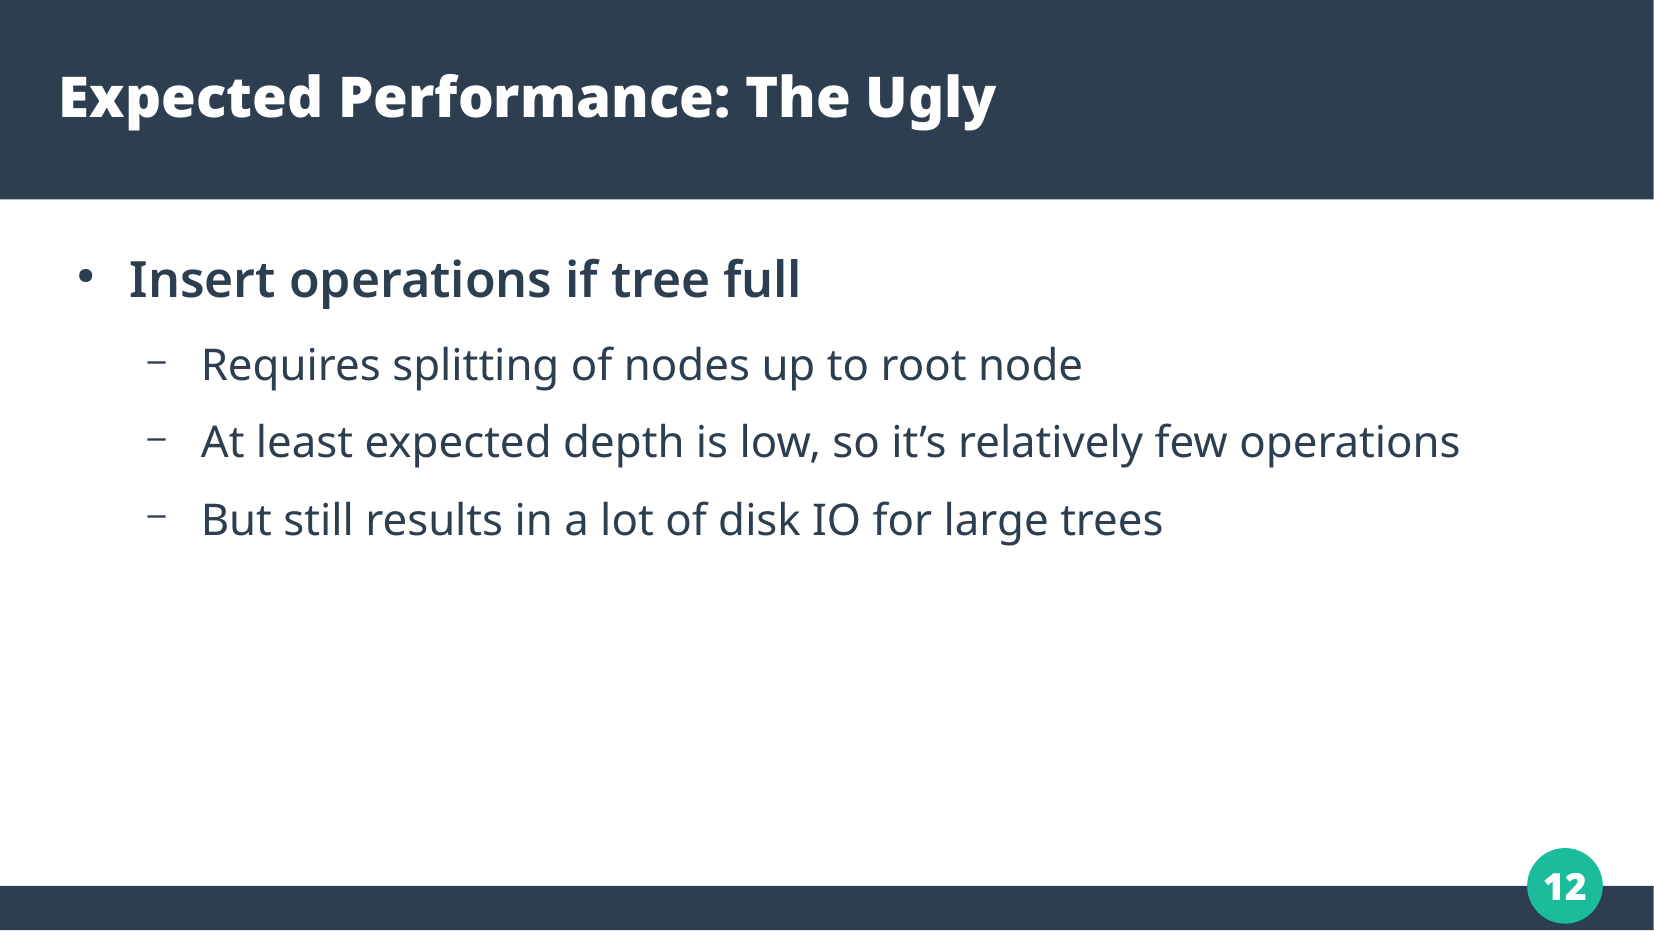

# Expected Performance: The Ugly
Insert operations if tree full
Requires splitting of nodes up to root node
At least expected depth is low, so it’s relatively few operations
But still results in a lot of disk IO for large trees